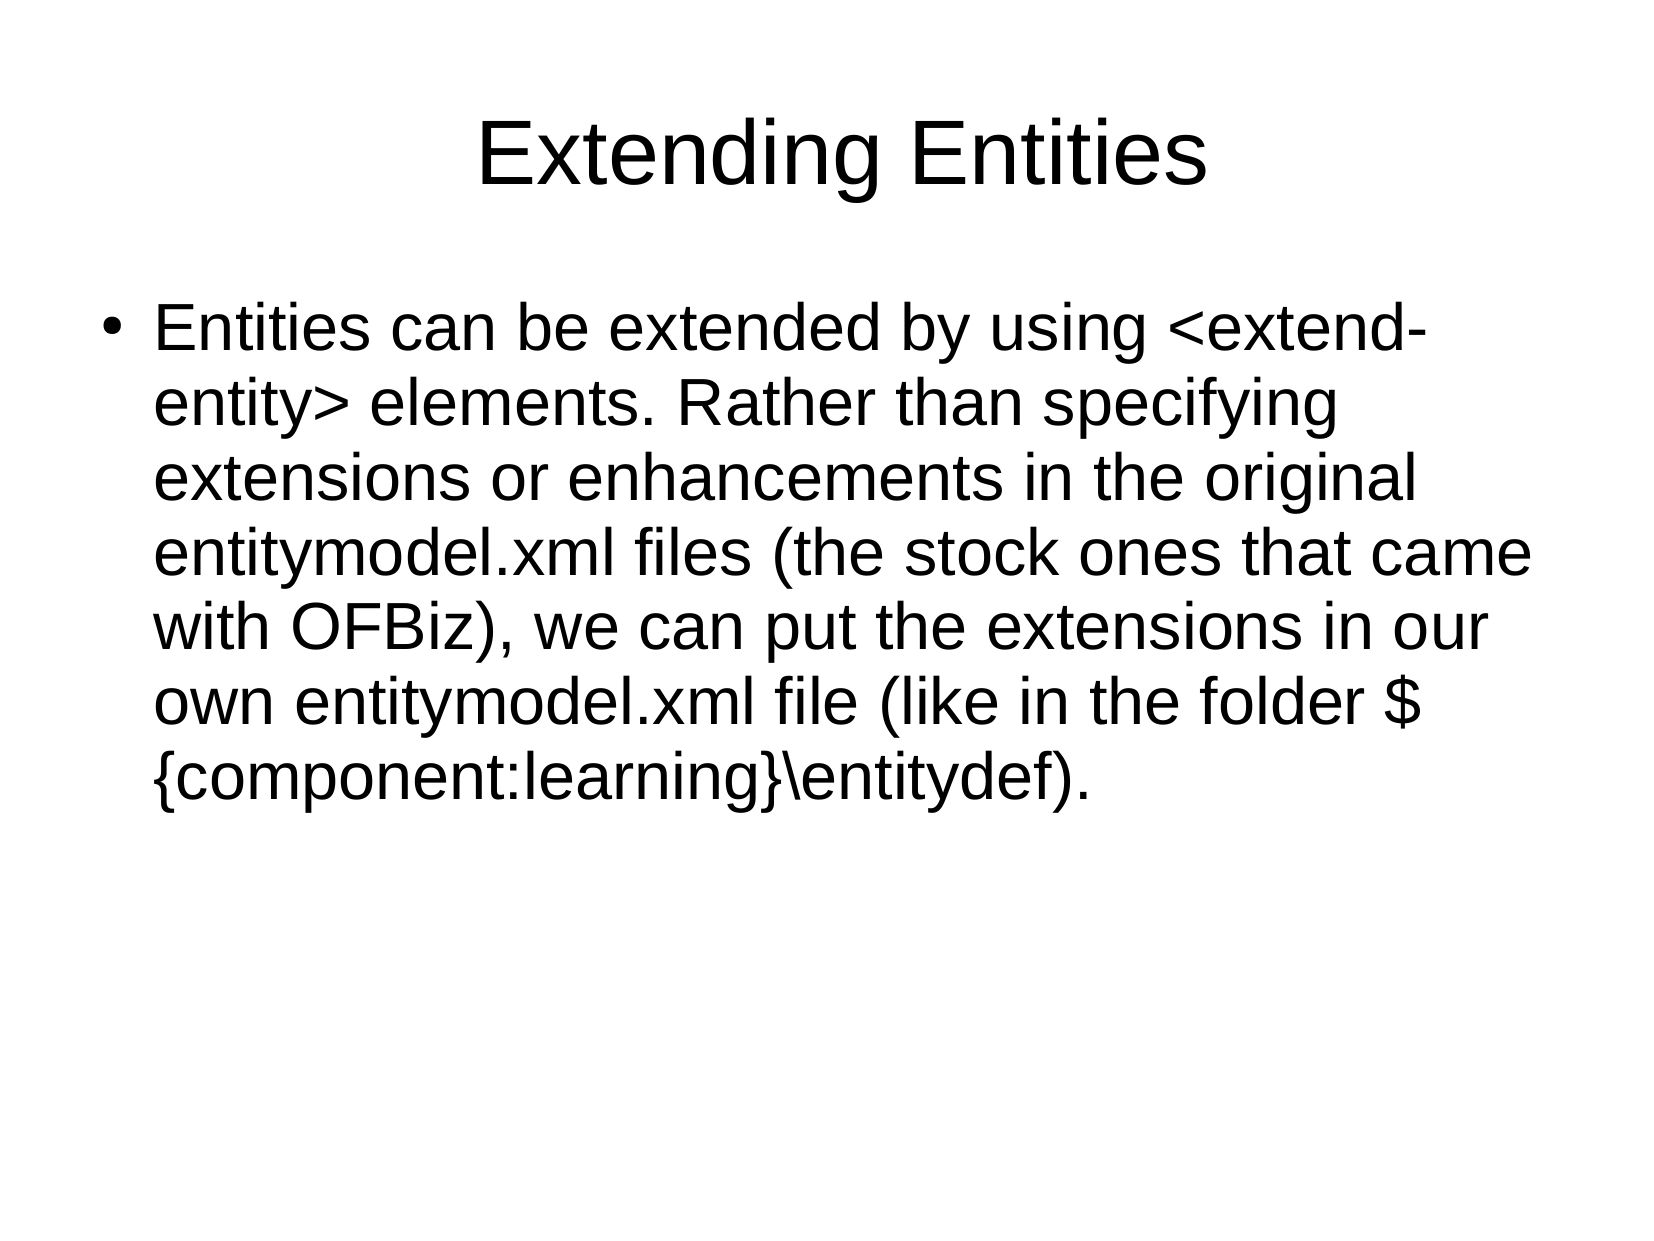

# Extending Entities
Entities can be extended by using <extend-entity> elements. Rather than specifying extensions or enhancements in the original entitymodel.xml files (the stock ones that came with OFBiz), we can put the extensions in our own entitymodel.xml file (like in the folder ${component:learning}\entitydef).